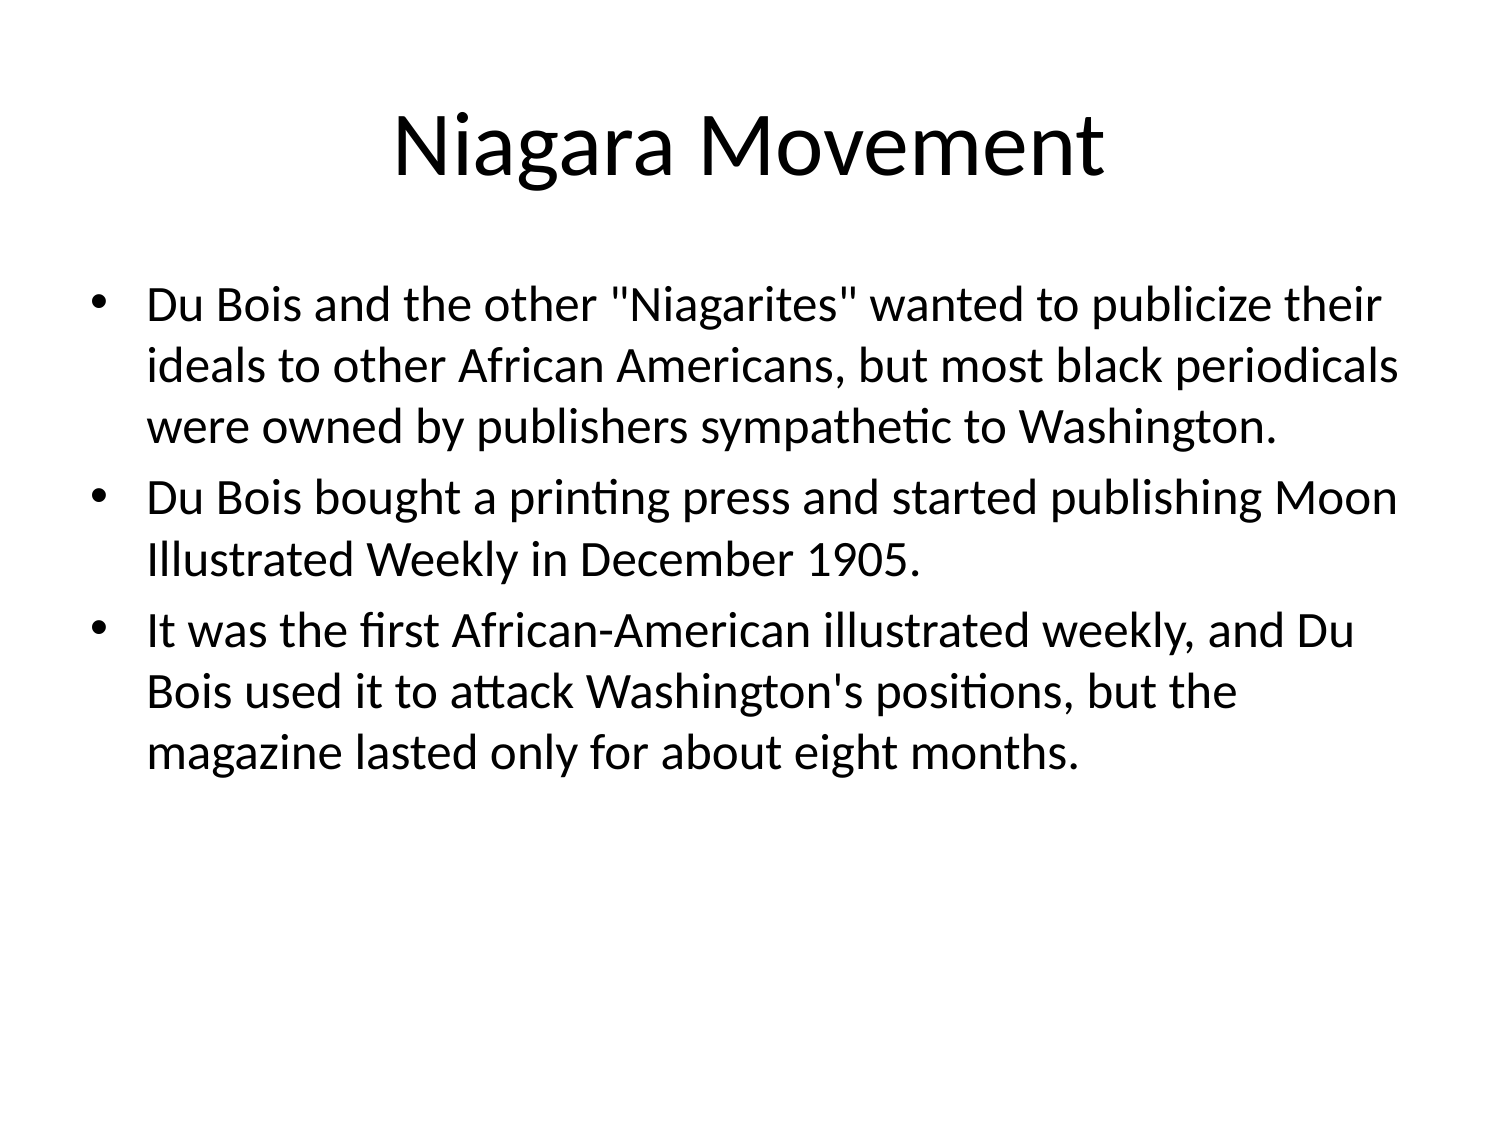

# Niagara Movement
Du Bois and the other "Niagarites" wanted to publicize their ideals to other African Americans, but most black periodicals were owned by publishers sympathetic to Washington.
Du Bois bought a printing press and started publishing Moon Illustrated Weekly in December 1905.
It was the first African-American illustrated weekly, and Du Bois used it to attack Washington's positions, but the magazine lasted only for about eight months.